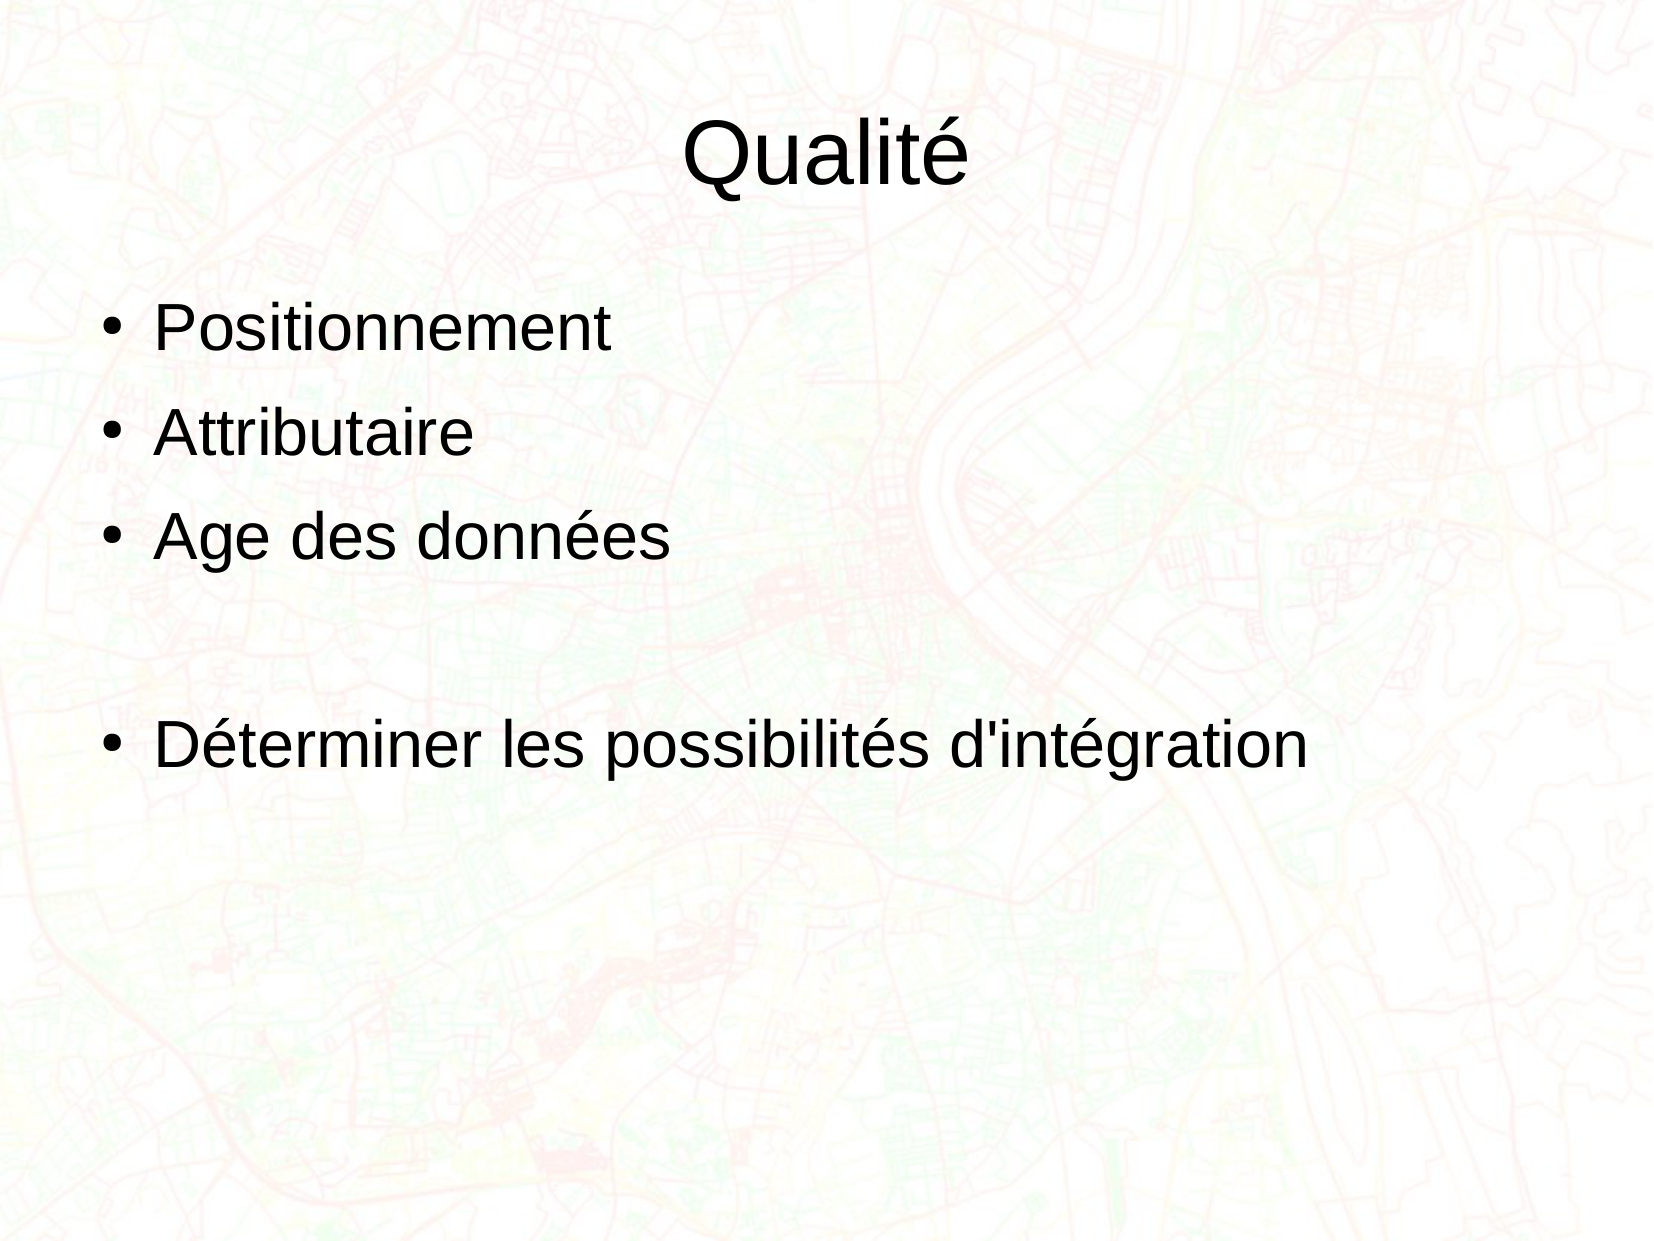

# Qualité
Positionnement
Attributaire
Age des données
Déterminer les possibilités d'intégration